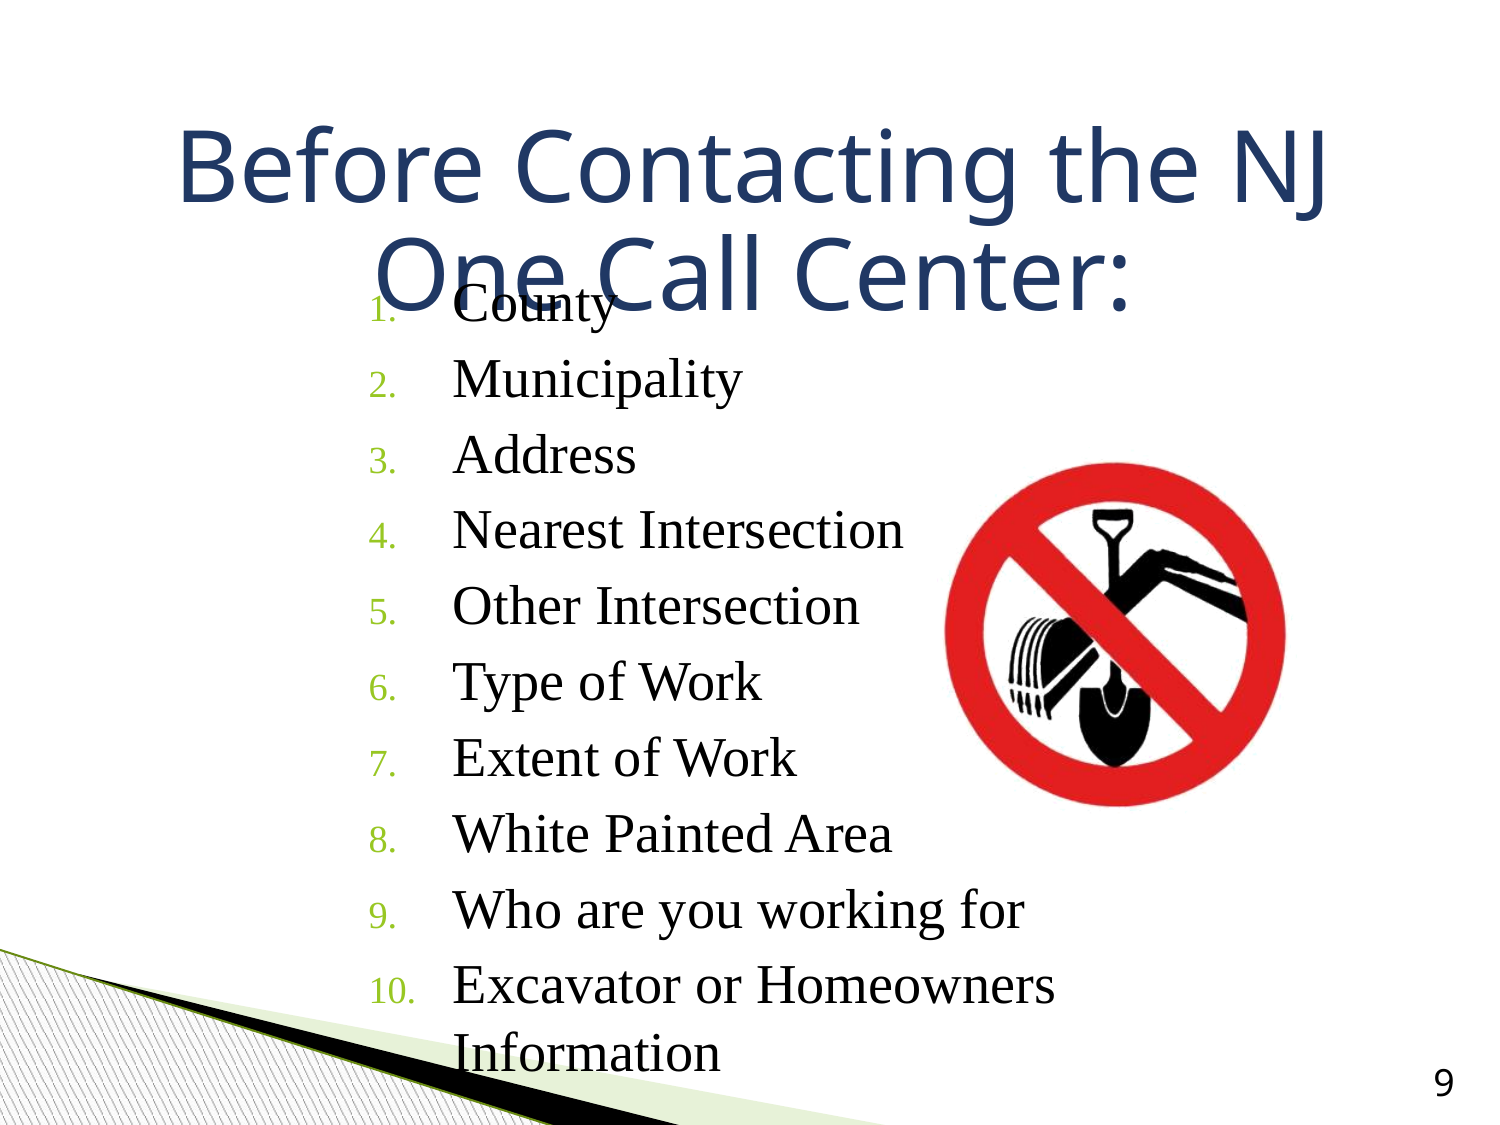

Before Contacting the NJ One Call Center:
# County
Municipality
Address
Nearest Intersection
Other Intersection
Type of Work
Extent of Work
White Painted Area
Who are you working for
Excavator or Homeowners Information